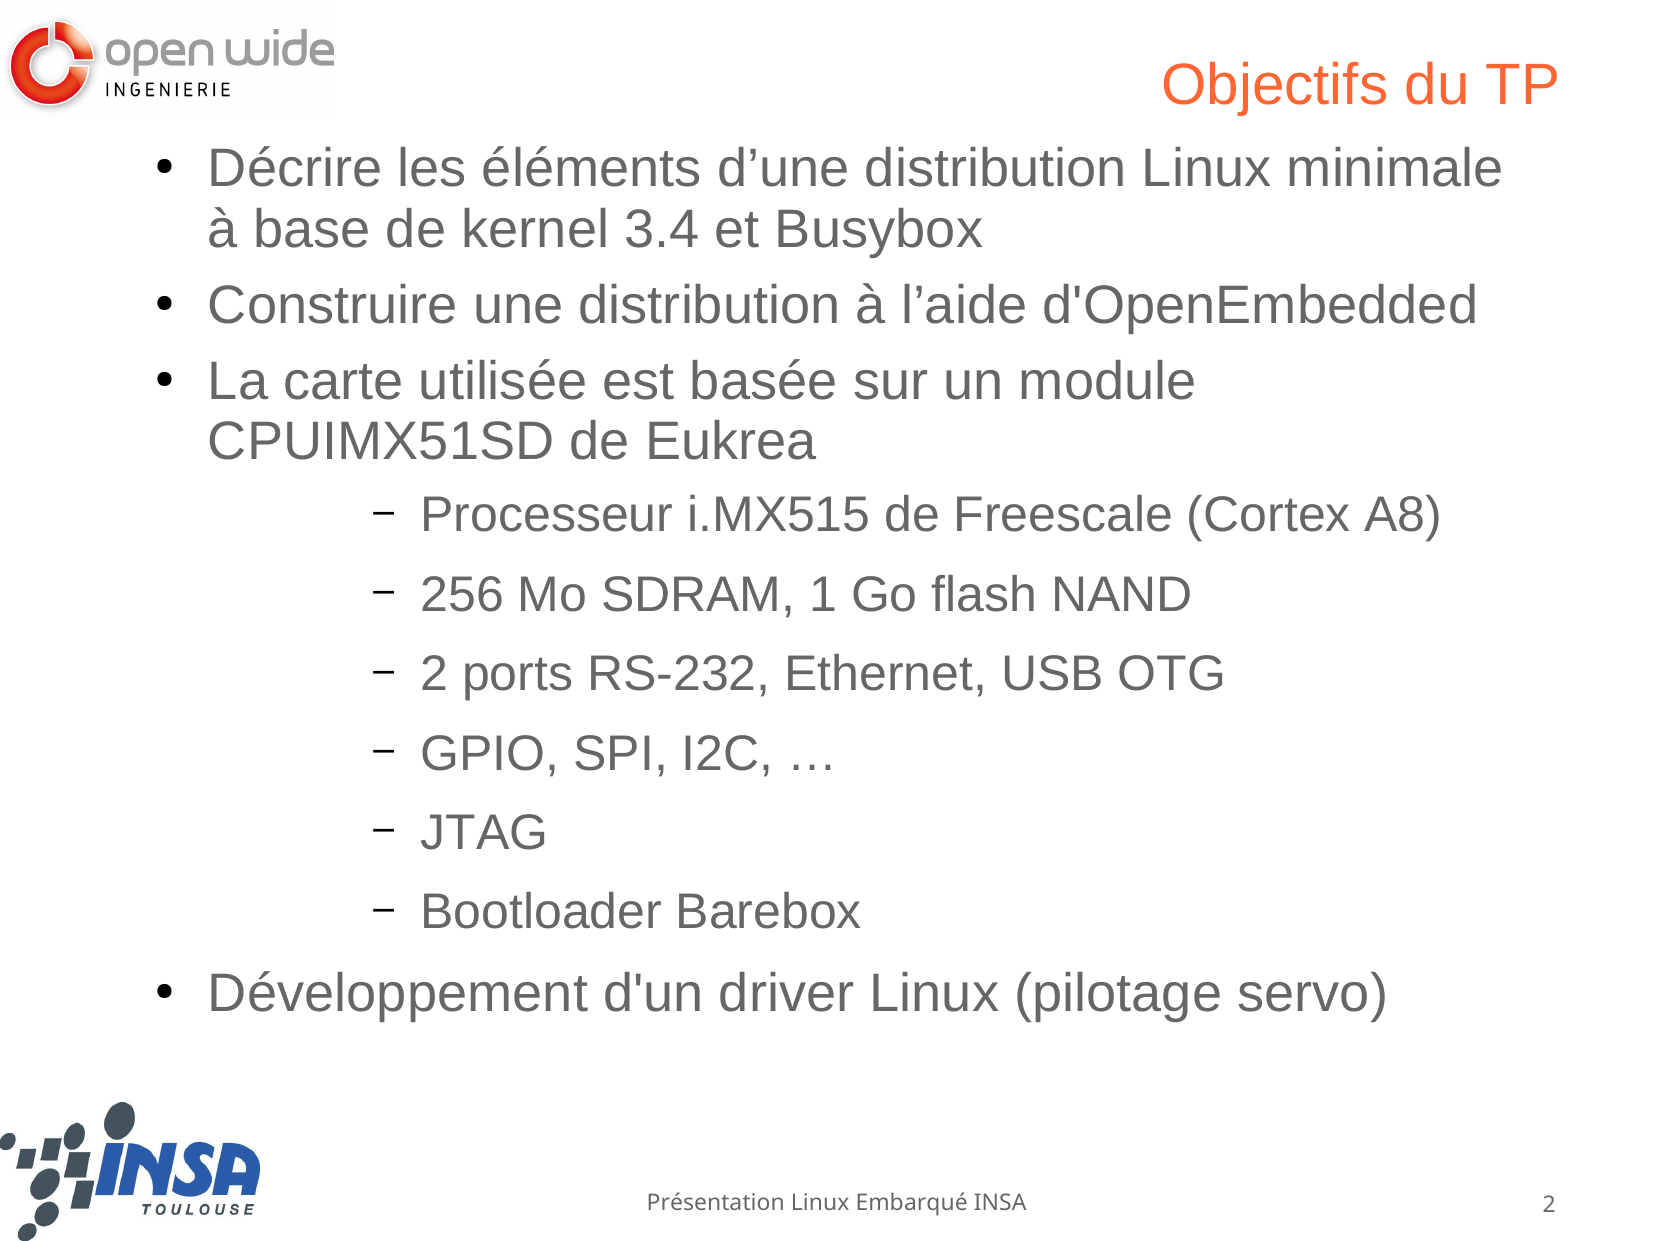

# Objectifs du TP
Décrire les éléments d’une distribution Linux minimale à base de kernel 3.4 et Busybox
Construire une distribution à l’aide d'OpenEmbedded
La carte utilisée est basée sur un module CPUIMX51SD de Eukrea
Processeur i.MX515 de Freescale (Cortex A8)
256 Mo SDRAM, 1 Go flash NAND
2 ports RS-232, Ethernet, USB OTG
GPIO, SPI, I2C, …
JTAG
Bootloader Barebox
Développement d'un driver Linux (pilotage servo)